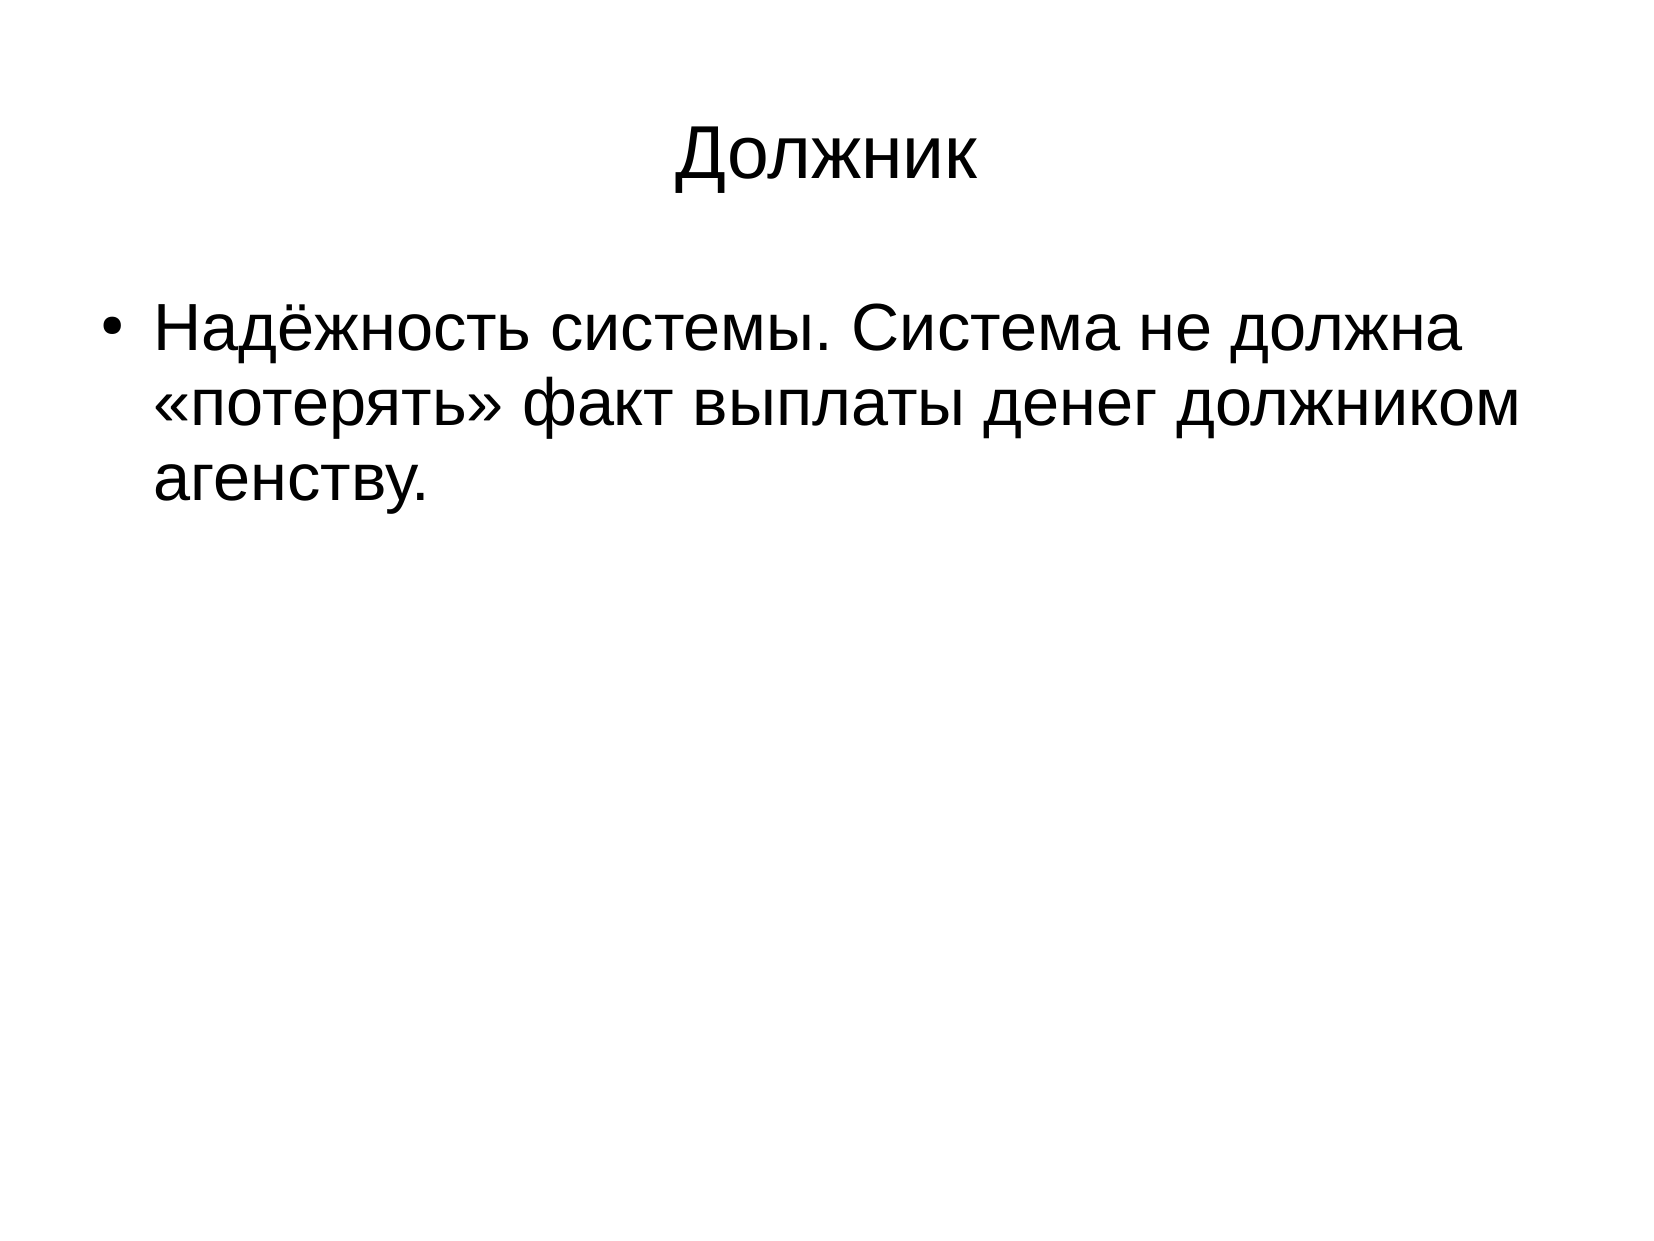

# Должник
Надёжность системы. Система не должна «потерять» факт выплаты денег должником агенству.